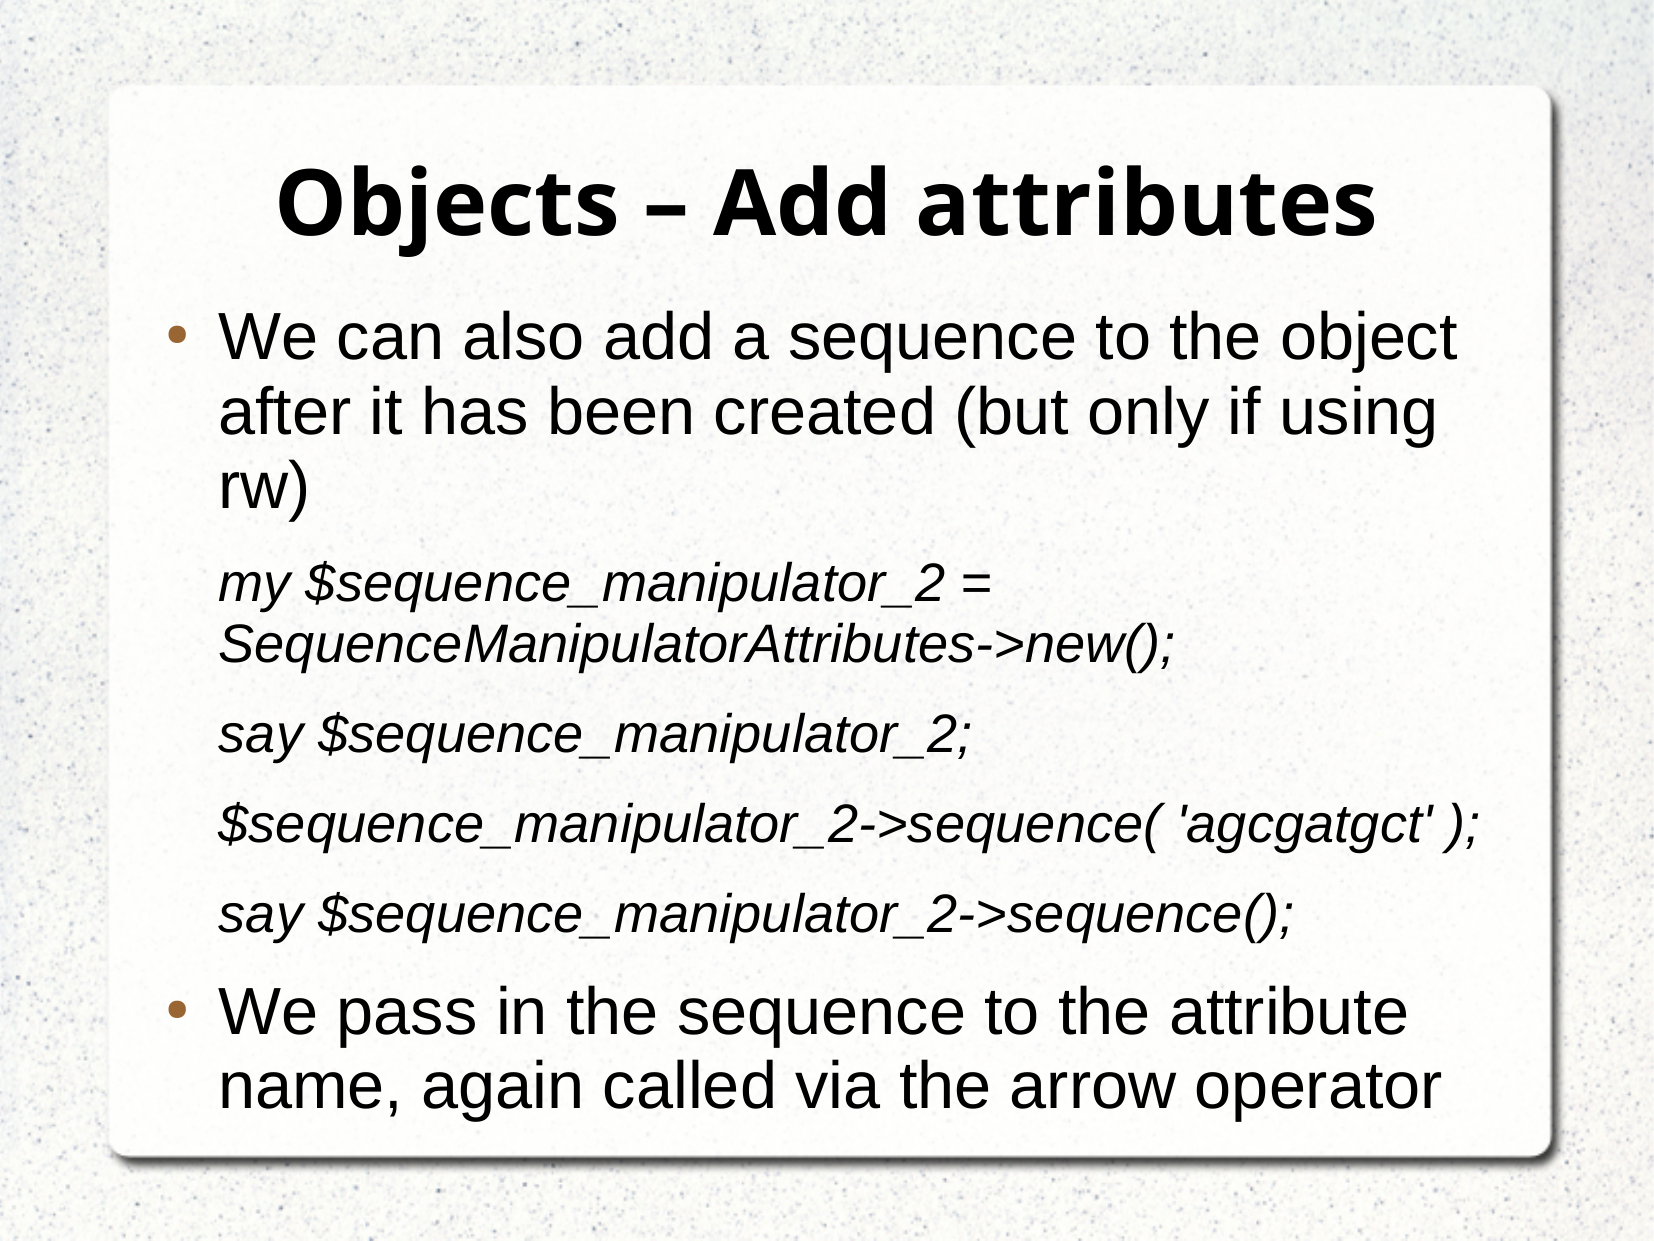

# Objects – Add attributes
We can also add a sequence to the object after it has been created (but only if using rw)
my $sequence_manipulator_2 = SequenceManipulatorAttributes->new();
say $sequence_manipulator_2;
$sequence_manipulator_2->sequence( 'agcgatgct' );
say $sequence_manipulator_2->sequence();
We pass in the sequence to the attribute name, again called via the arrow operator